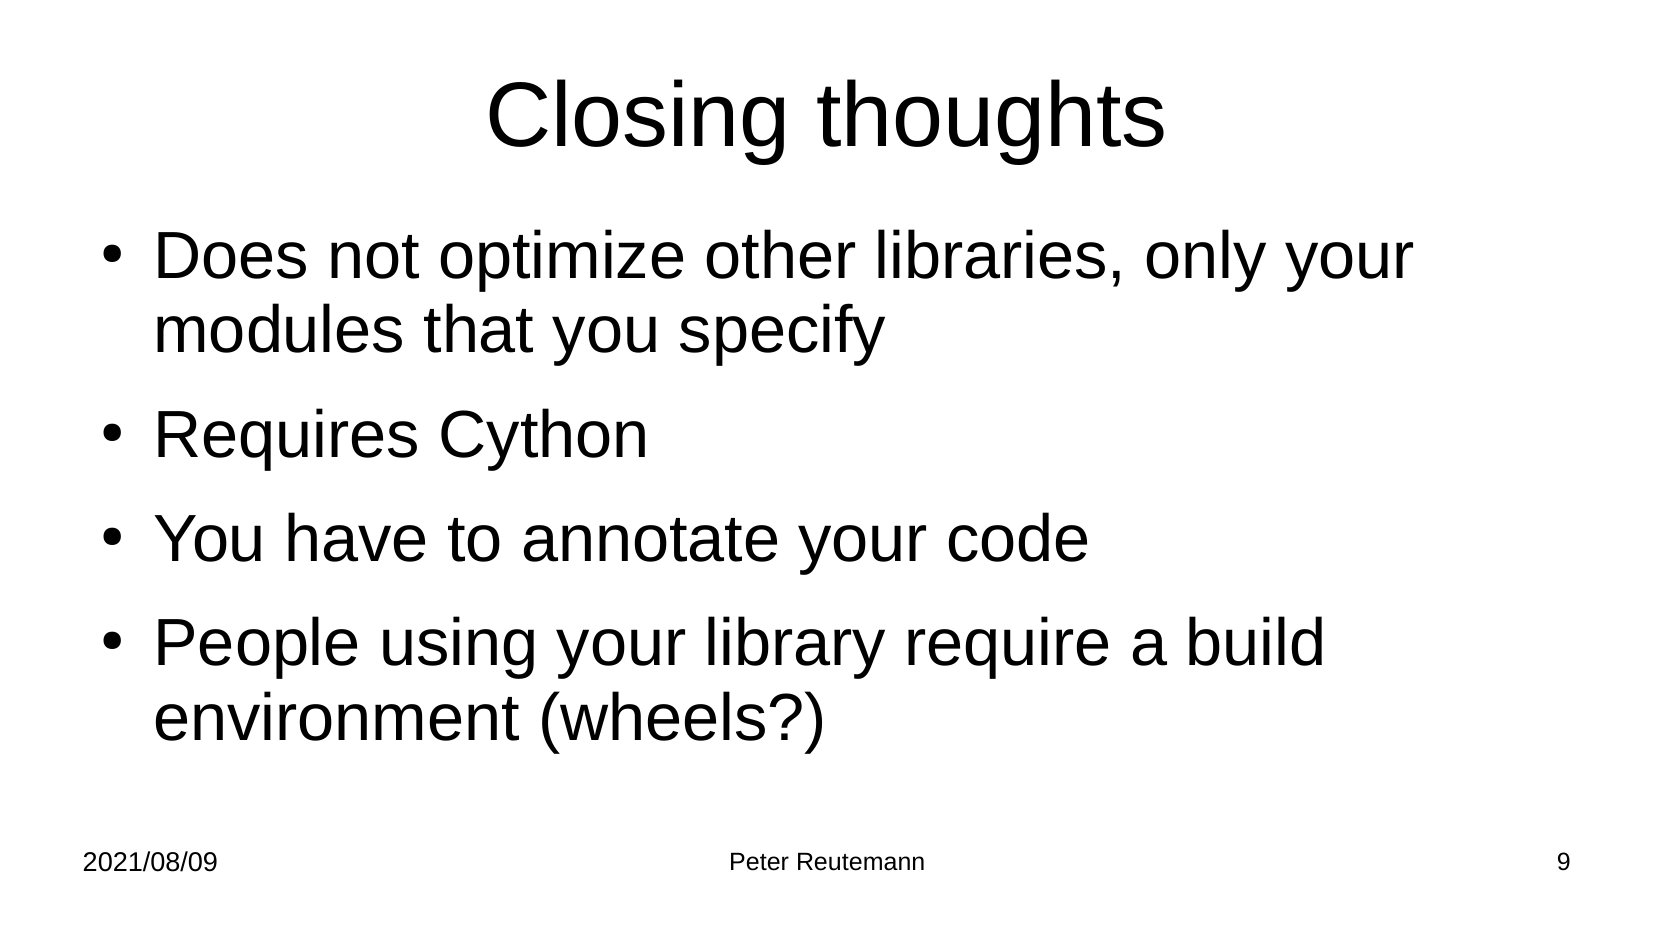

# Closing thoughts
Does not optimize other libraries, only your modules that you specify
Requires Cython
You have to annotate your code
People using your library require a build environment (wheels?)
2021/08/09
Peter Reutemann
9